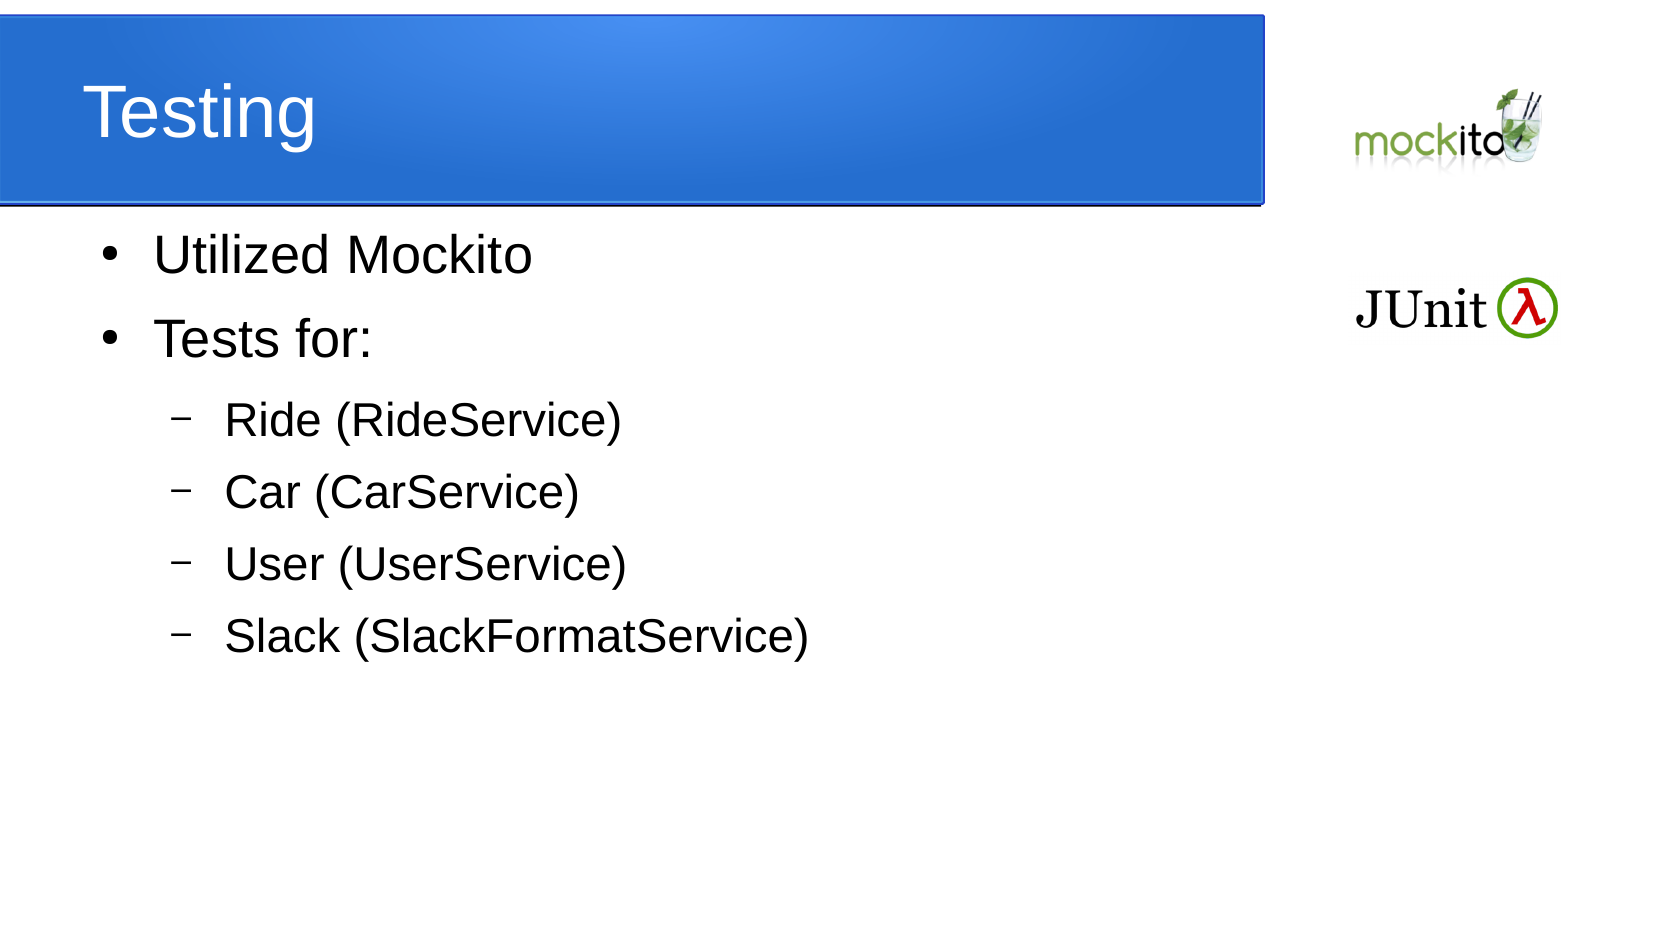

# Testing
Utilized Mockito
Tests for:
Ride (RideService)
Car (CarService)
User (UserService)
Slack (SlackFormatService)